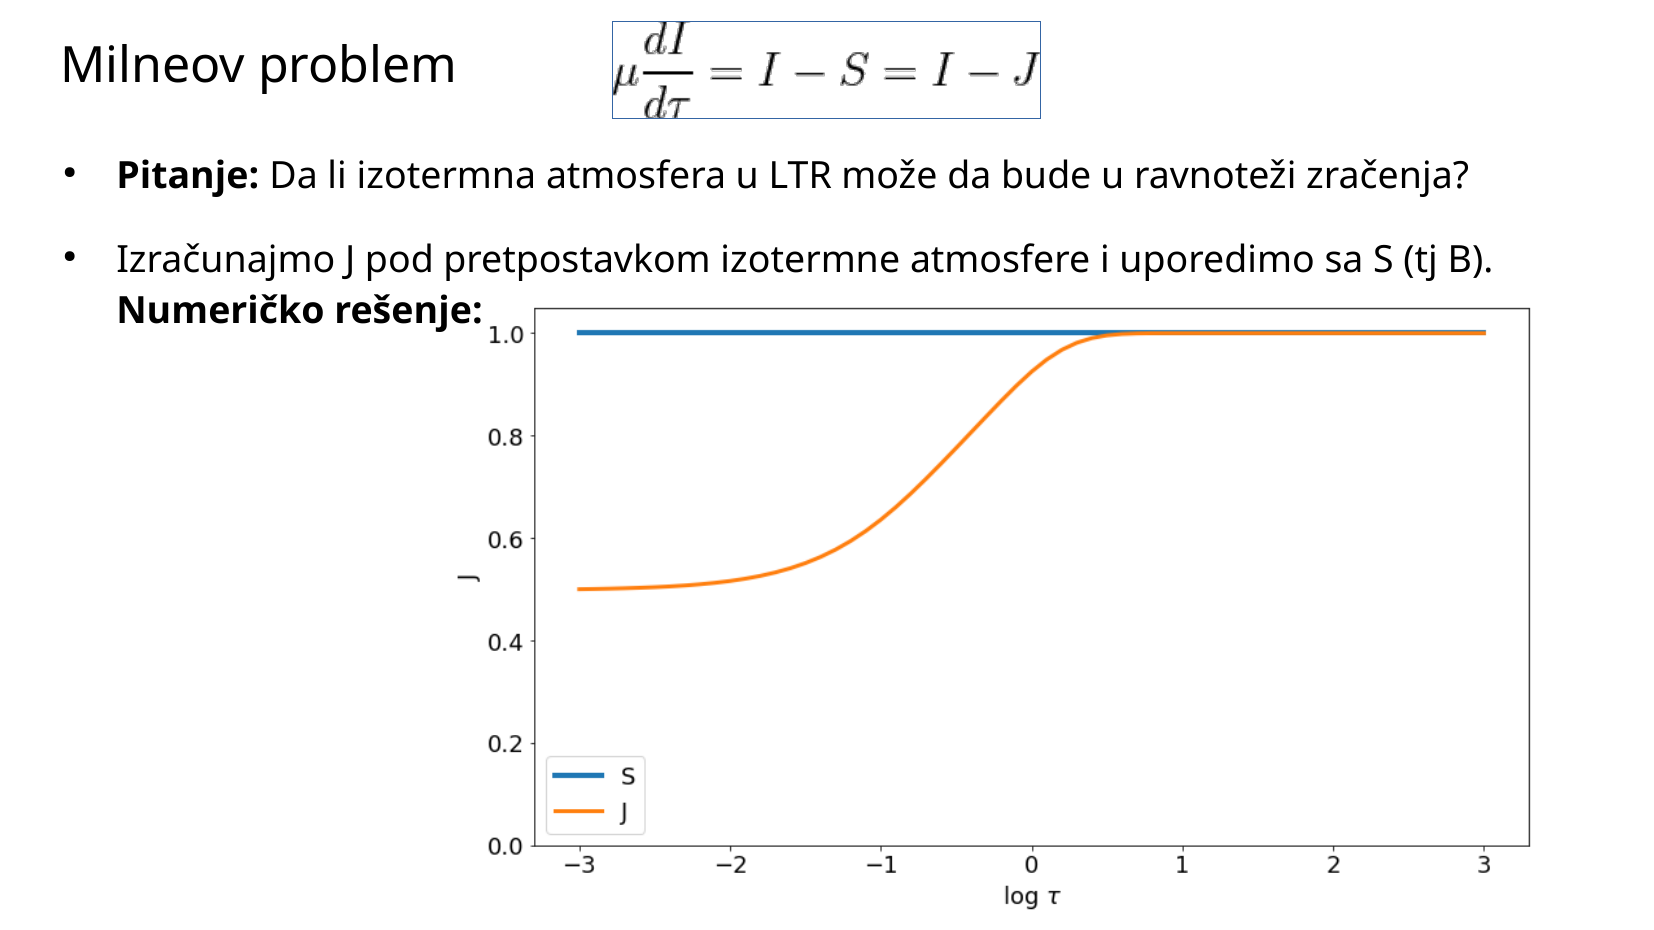

# Milneov problem
Pitanje: Da li izotermna atmosfera u LTR može da bude u ravnoteži zračenja?
Izračunajmo J pod pretpostavkom izotermne atmosfere i uporedimo sa S (tj B).
Numeričko rešenje: